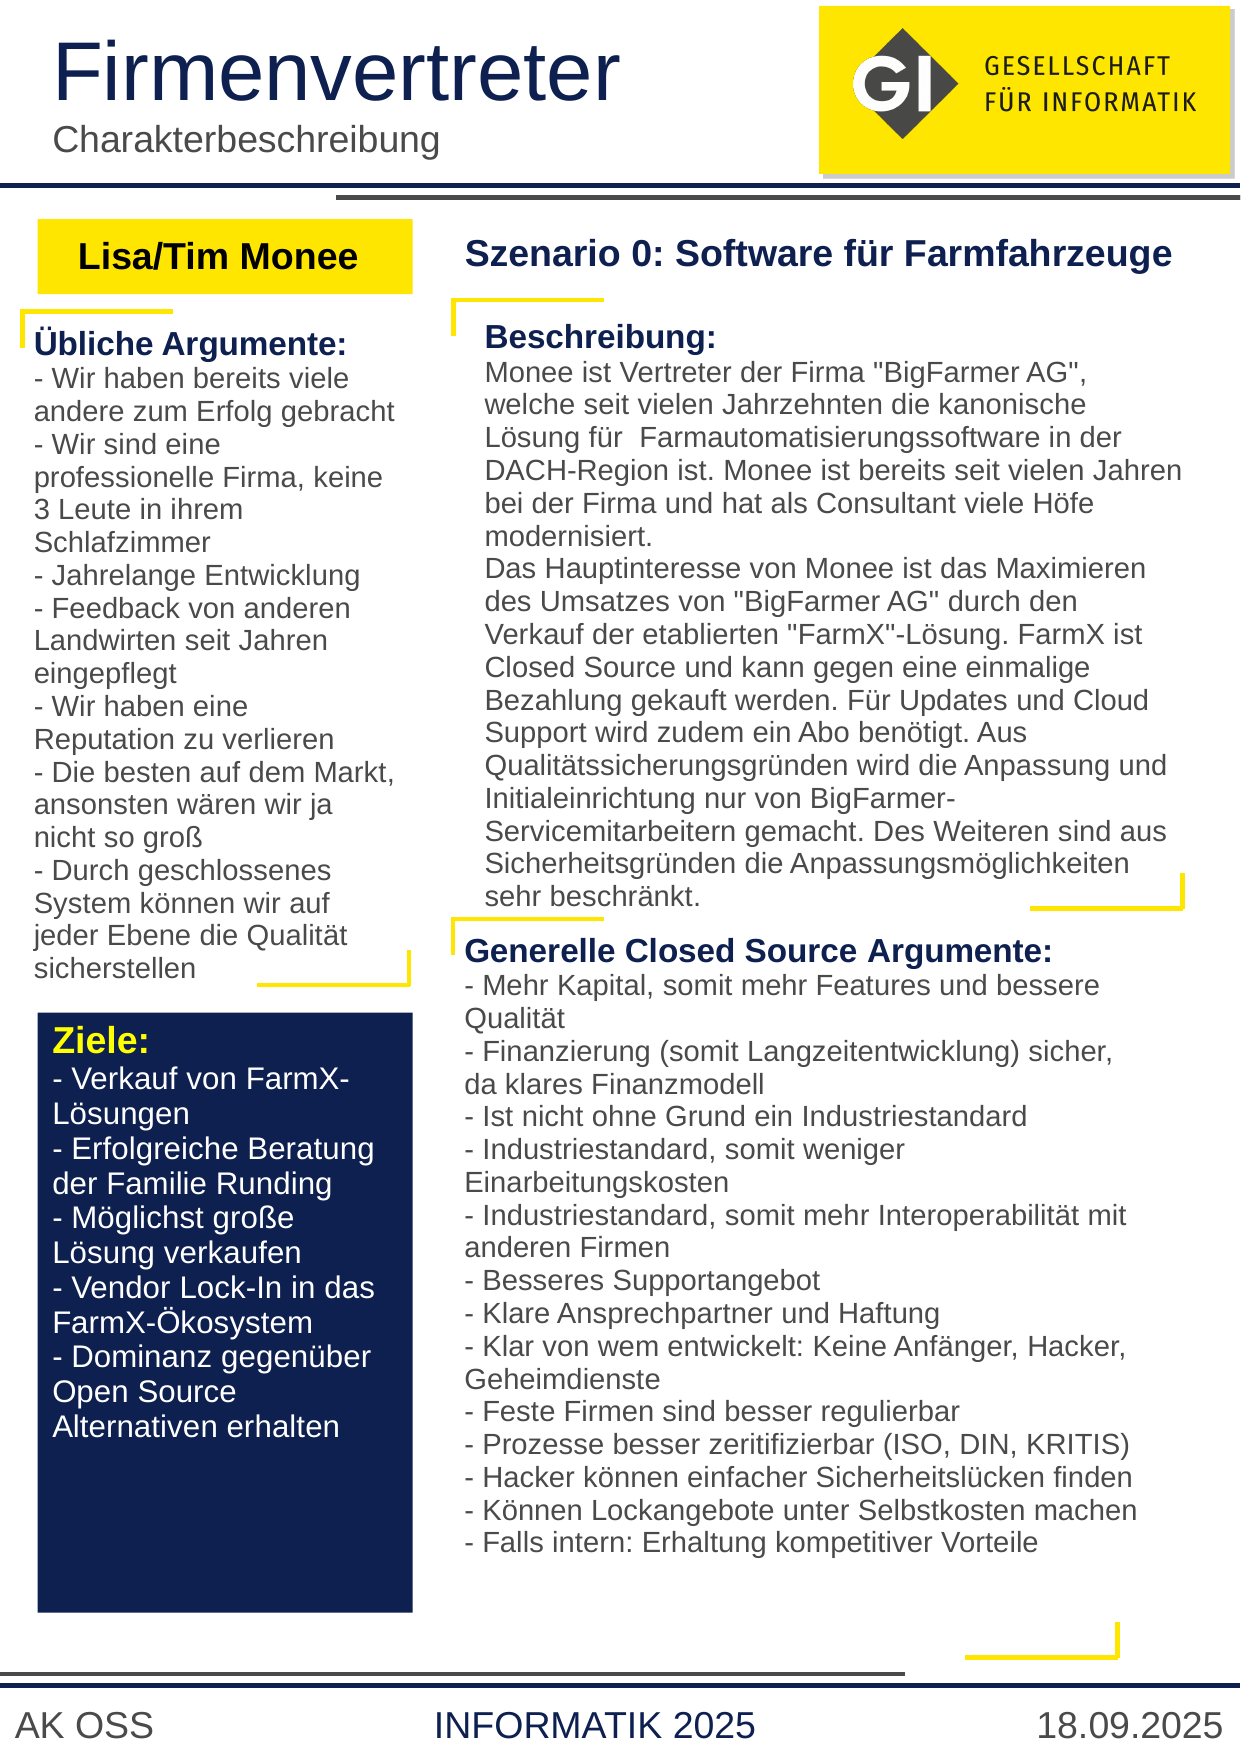

Firmenvertreter
Charakterbeschreibung
Szenario 0: Software für Farmfahrzeuge
Lisa/Tim Monee
Beschreibung:
Monee ist Vertreter der Firma "BigFarmer AG", welche seit vielen Jahrzehnten die kanonische Lösung für Farmautomatisierungssoftware in der DACH-Region ist. Monee ist bereits seit vielen Jahren bei der Firma und hat als Consultant viele Höfe modernisiert.
Das Hauptinteresse von Monee ist das Maximieren des Umsatzes von "BigFarmer AG" durch den Verkauf der etablierten "FarmX"-Lösung. FarmX ist Closed Source und kann gegen eine einmalige Bezahlung gekauft werden. Für Updates und Cloud Support wird zudem ein Abo benötigt. Aus Qualitätssicherungsgründen wird die Anpassung und Initialeinrichtung nur von BigFarmer-Servicemitarbeitern gemacht. Des Weiteren sind aus Sicherheitsgründen die Anpassungsmöglichkeiten sehr beschränkt.
Übliche Argumente:
- Wir haben bereits viele andere zum Erfolg gebracht
- Wir sind eine professionelle Firma, keine 3 Leute in ihrem Schlafzimmer
- Jahrelange Entwicklung
- Feedback von anderen Landwirten seit Jahren eingepflegt
- Wir haben eine Reputation zu verlieren
- Die besten auf dem Markt, ansonsten wären wir ja nicht so groß
- Durch geschlossenes System können wir auf jeder Ebene die Qualität sicherstellen
Generelle Closed Source Argumente:
- Mehr Kapital, somit mehr Features und bessere Qualität
- Finanzierung (somit Langzeitentwicklung) sicher, da klares Finanzmodell
- Ist nicht ohne Grund ein Industriestandard
- Industriestandard, somit weniger Einarbeitungskosten
- Industriestandard, somit mehr Interoperabilität mit anderen Firmen
- Besseres Supportangebot
- Klare Ansprechpartner und Haftung
- Klar von wem entwickelt: Keine Anfänger, Hacker, Geheimdienste
- Feste Firmen sind besser regulierbar
- Prozesse besser zeritifizierbar (ISO, DIN, KRITIS)
- Hacker können einfacher Sicherheitslücken finden
- Können Lockangebote unter Selbstkosten machen
- Falls intern: Erhaltung kompetitiver Vorteile
Ziele:
- Verkauf von FarmX-Lösungen
- Erfolgreiche Beratung der Familie Runding
- Möglichst große Lösung verkaufen
- Vendor Lock-In in das FarmX-Ökosystem
- Dominanz gegenüber Open Source Alternativen erhalten
AK OSS
INFORMATIK 2025
18.09.2025